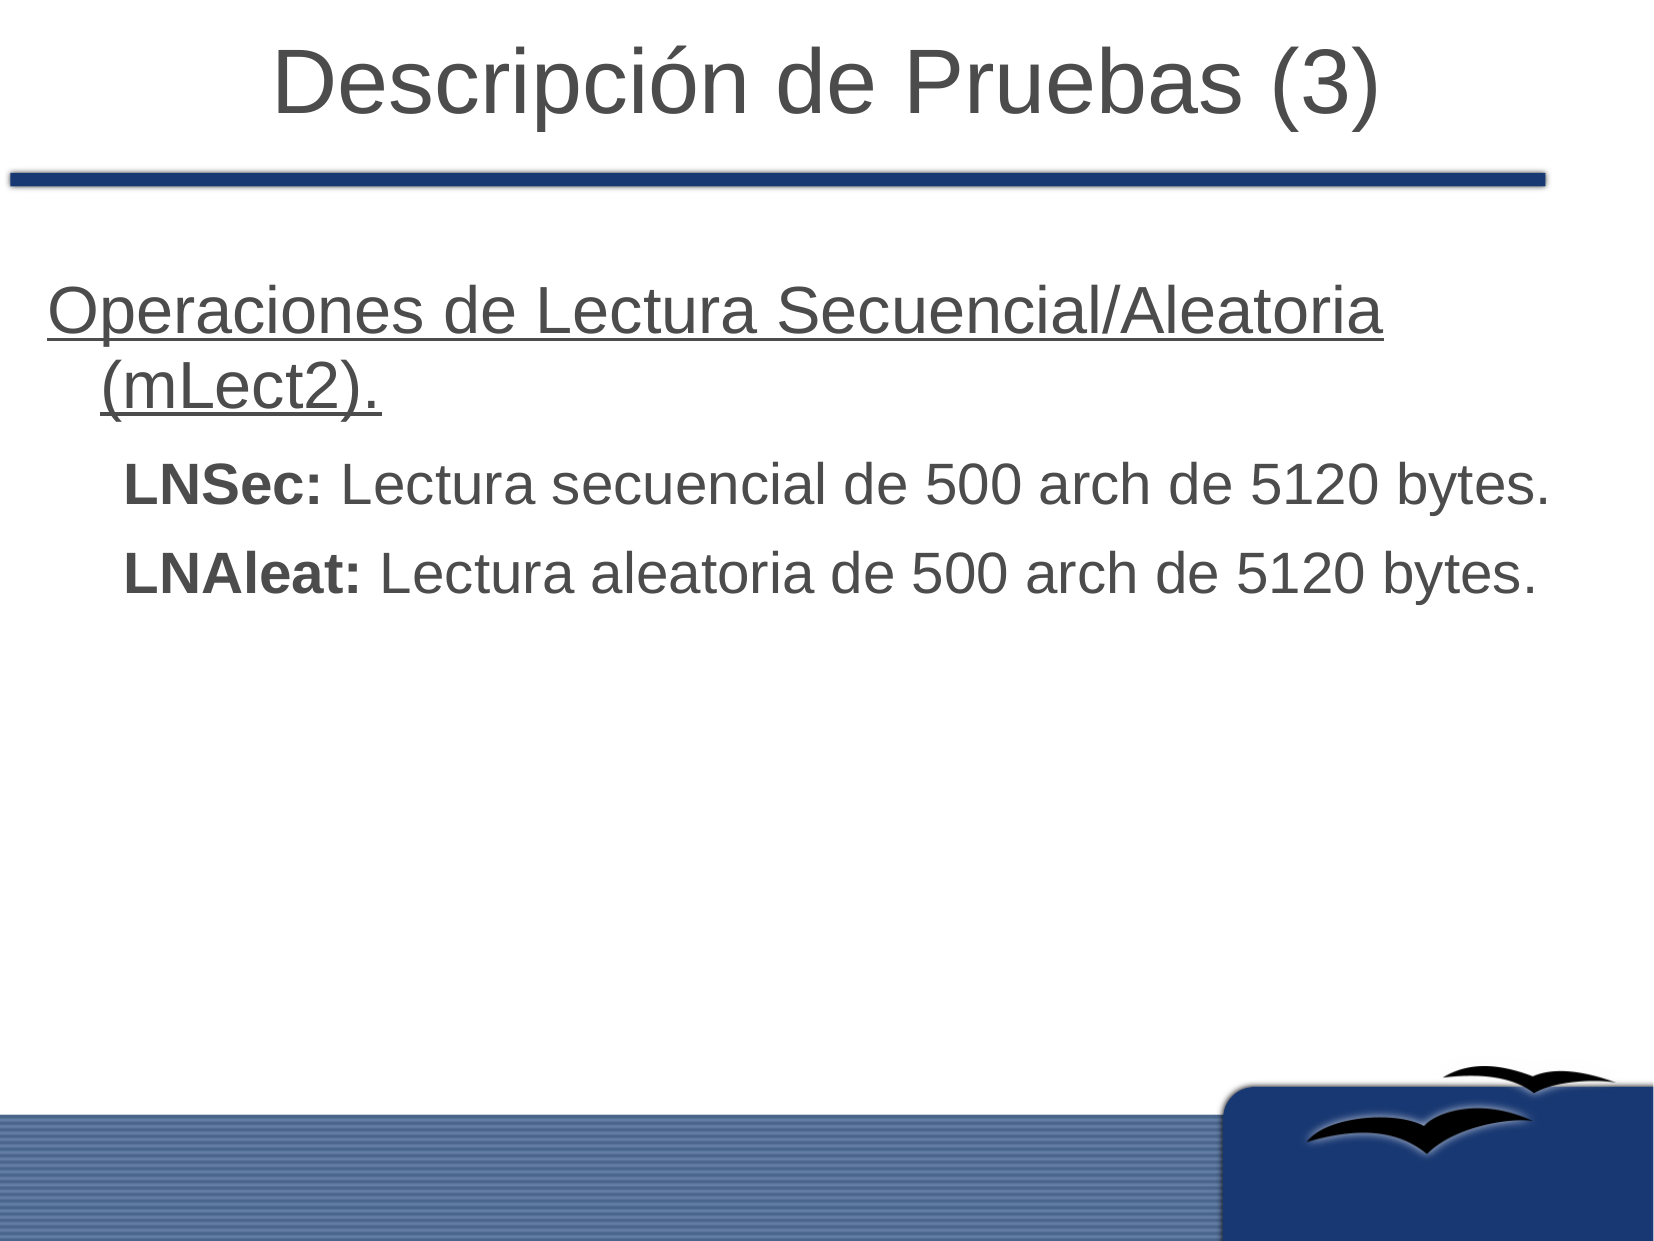

# Descripción de Pruebas (3)
Operaciones de Lectura Secuencial/Aleatoria (mLect2).
LNSec: Lectura secuencial de 500 arch de 5120 bytes.
LNAleat: Lectura aleatoria de 500 arch de 5120 bytes.